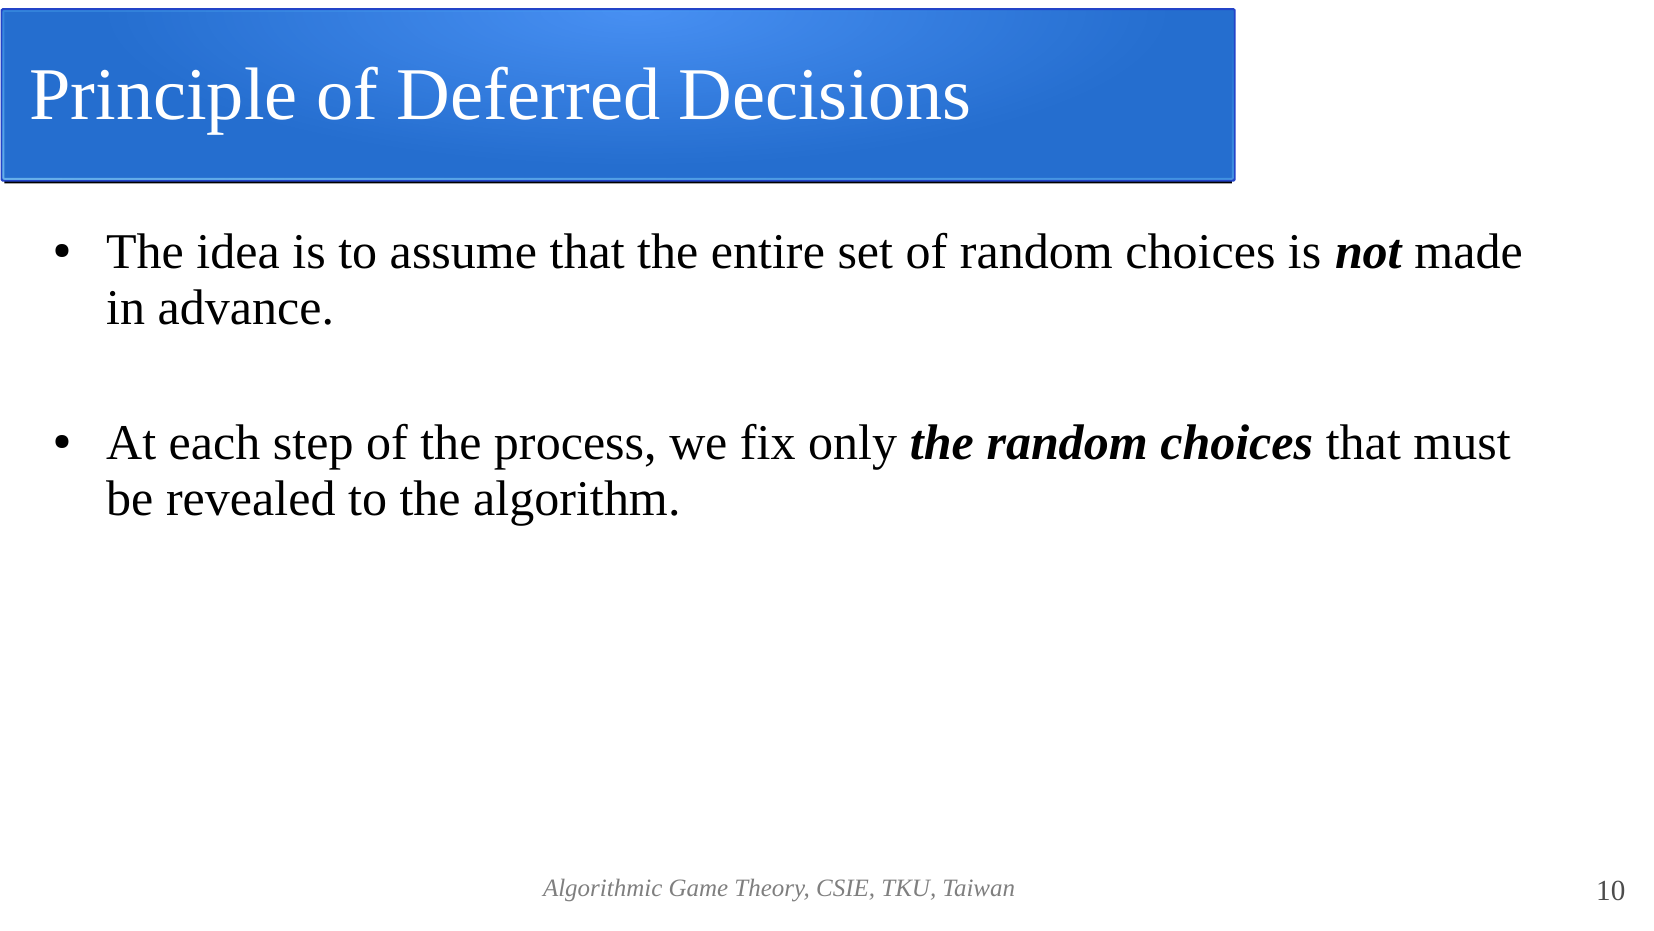

# Principle of Deferred Decisions
The idea is to assume that the entire set of random choices is not made in advance.
At each step of the process, we fix only the random choices that must be revealed to the algorithm.
Algorithmic Game Theory, CSIE, TKU, Taiwan
10